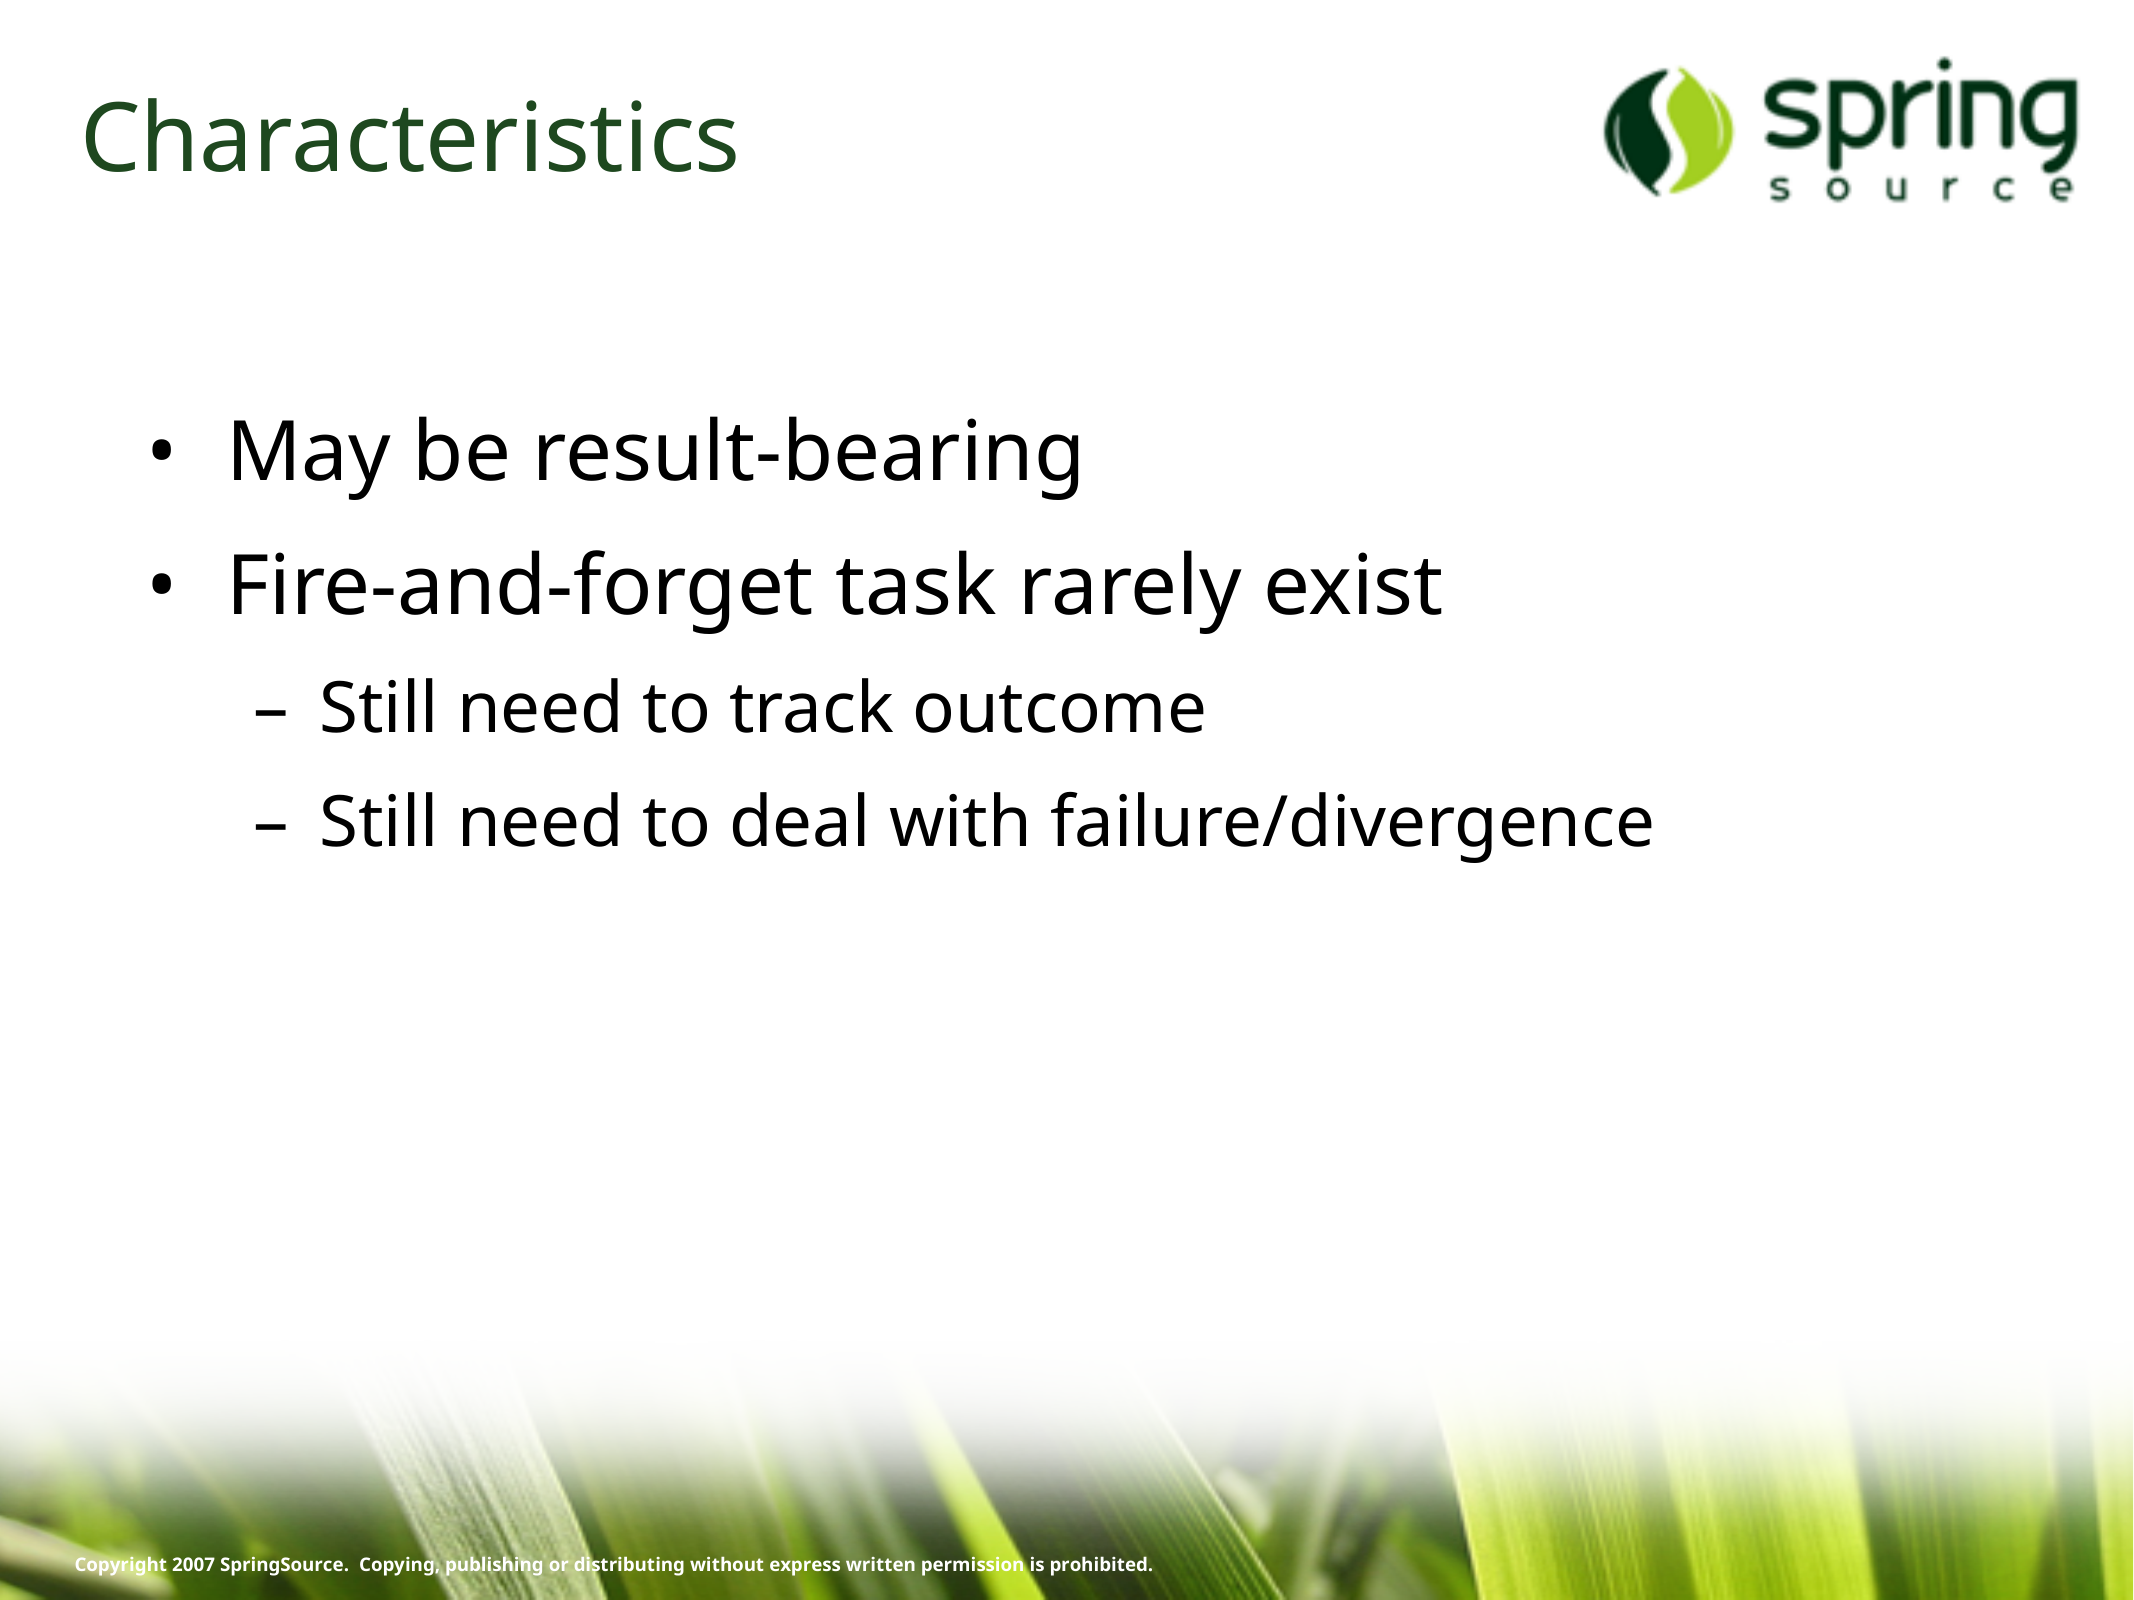

# Characteristics
May be result-bearing
Fire-and-forget task rarely exist
Still need to track outcome
Still need to deal with failure/divergence